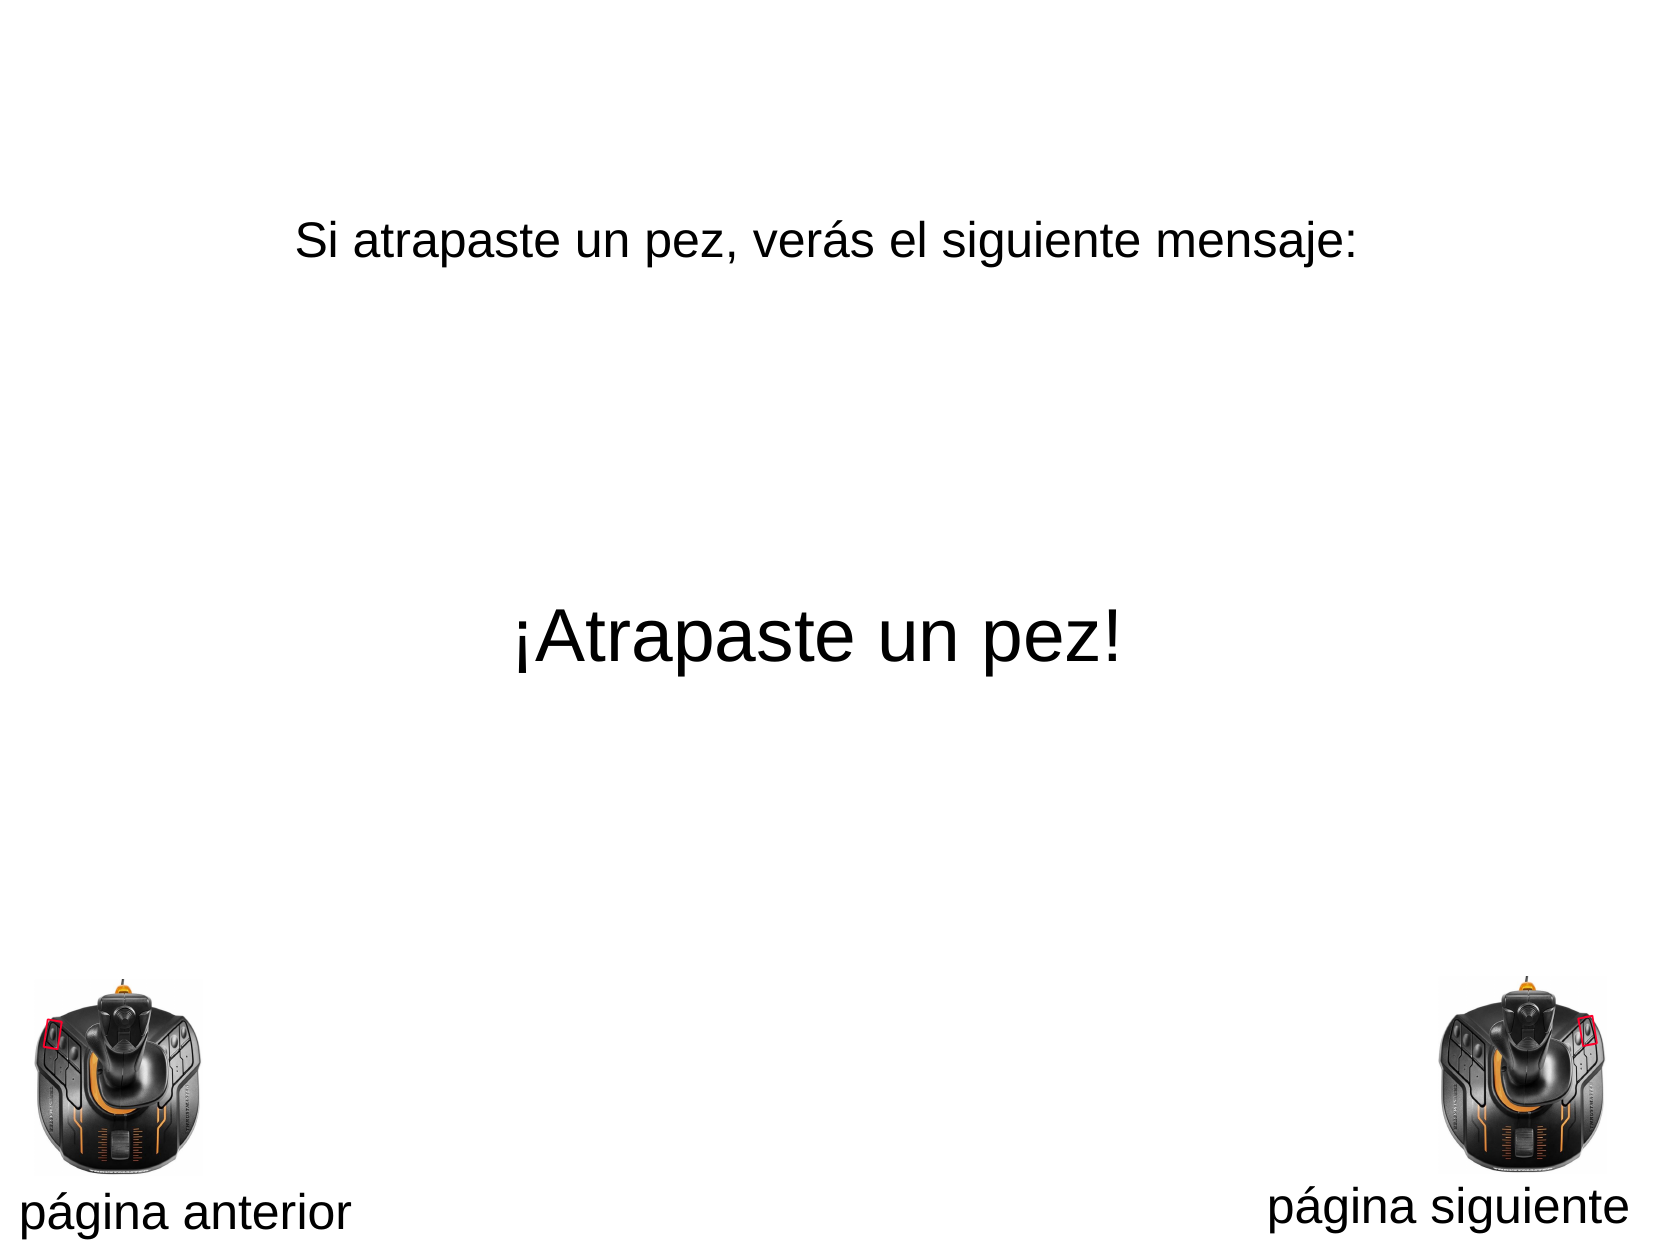

Si atrapaste un pez, verás el siguiente mensaje:
¡Atrapaste un pez!
página siguiente
página anterior